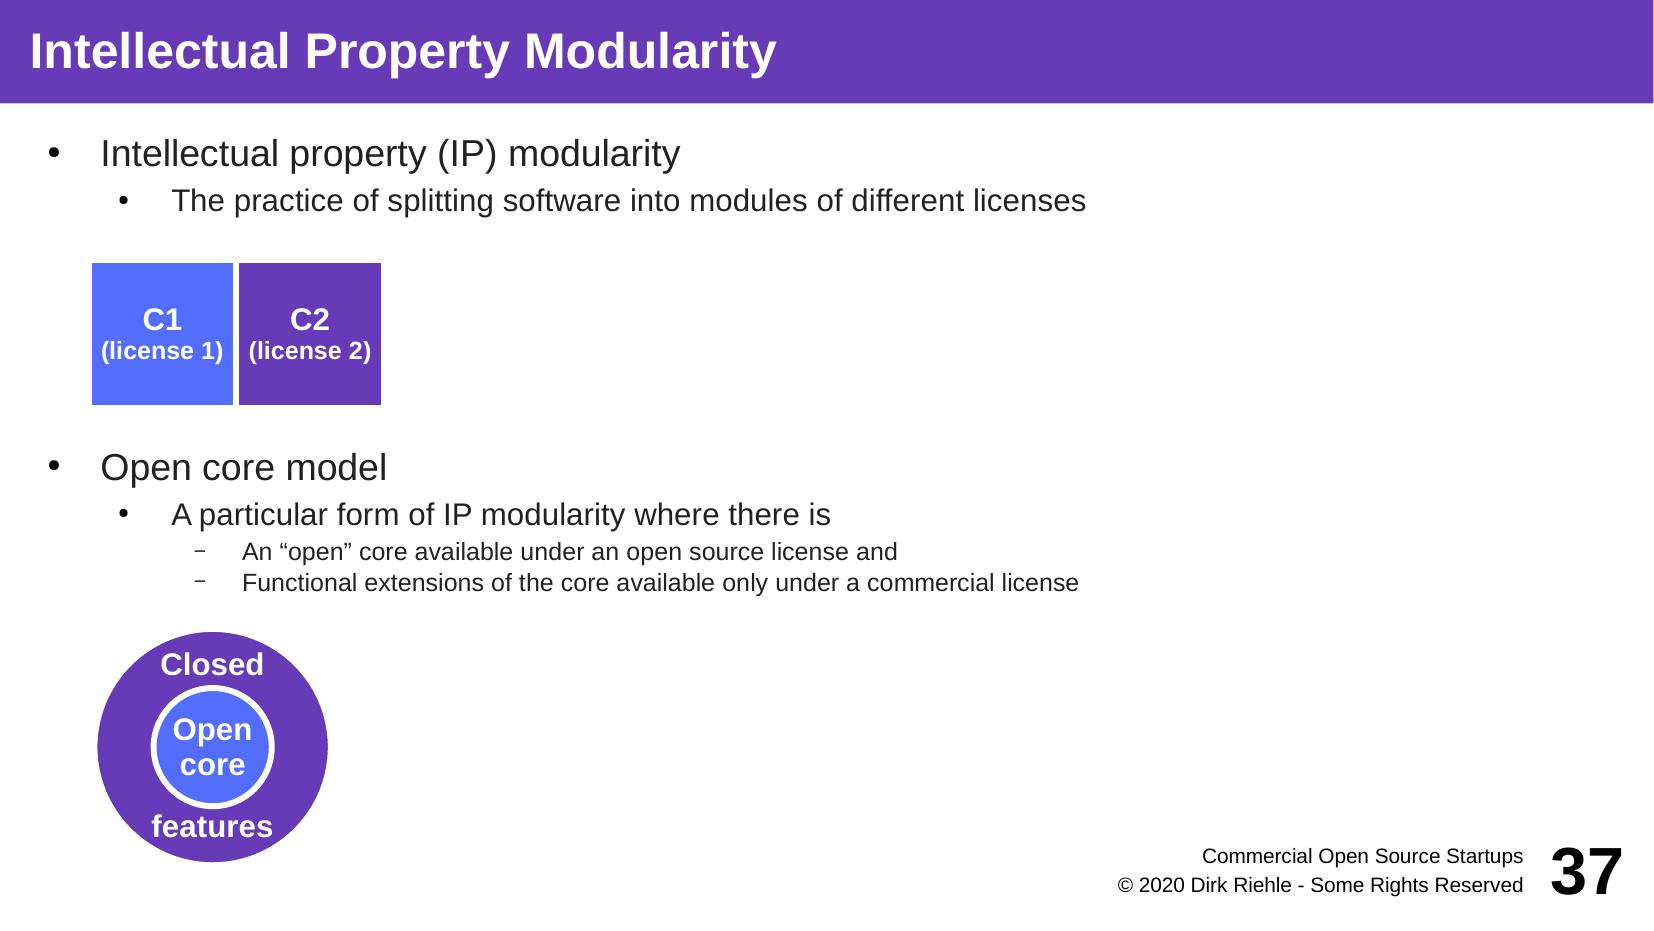

# Intellectual Property Modularity
Intellectual property (IP) modularity
The practice of splitting software into modules of different licenses
Open core model
A particular form of IP modularity where there is
An “open” core available under an open source license and
Functional extensions of the core available only under a commercial license
C1
(license 1)
C2
(license 2)
Open
core
Closed
features
Commercial Open Source Startups
37
© 2020 Dirk Riehle - Some Rights Reserved